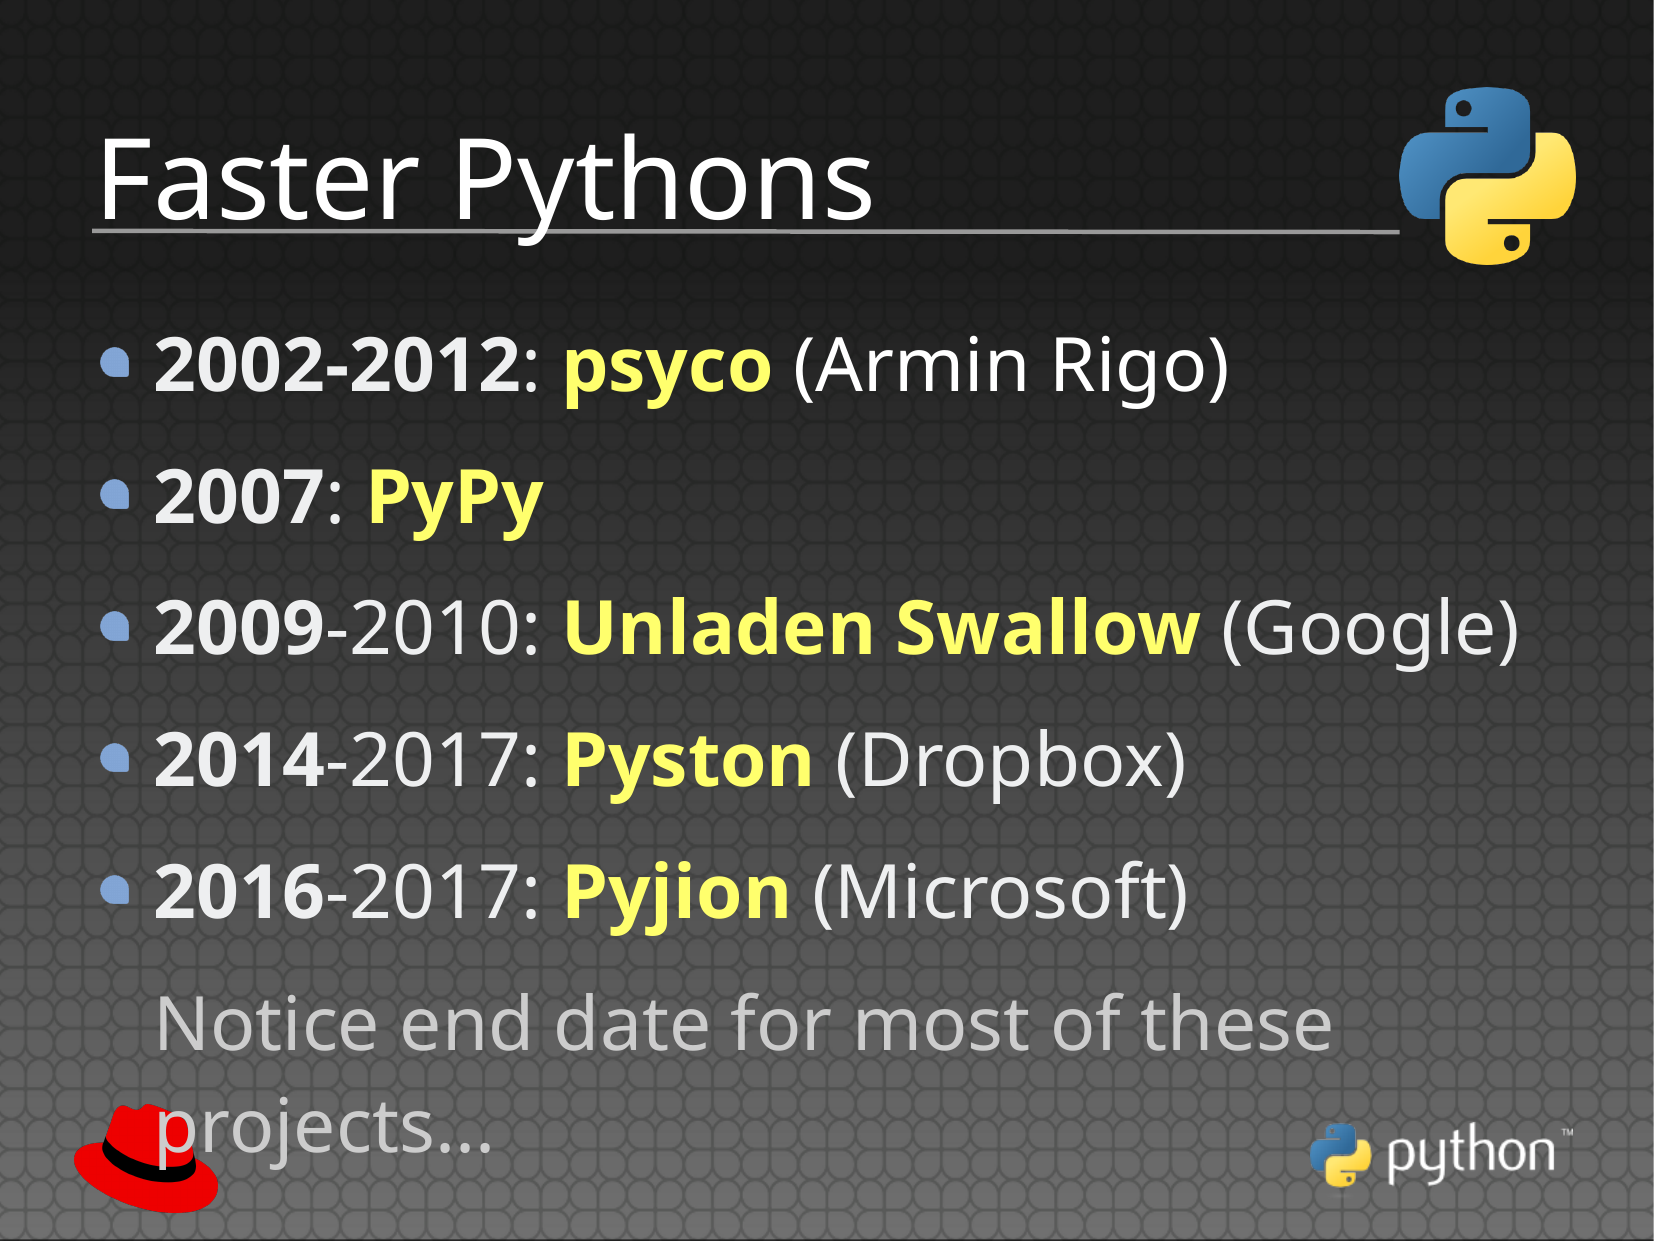

Faster Pythons
# 2002-2012: psyco (Armin Rigo)
2007: PyPy
2009-2010: Unladen Swallow (Google)
2014-2017: Pyston (Dropbox)
2016-2017: Pyjion (Microsoft)
Notice end date for most of these projects...